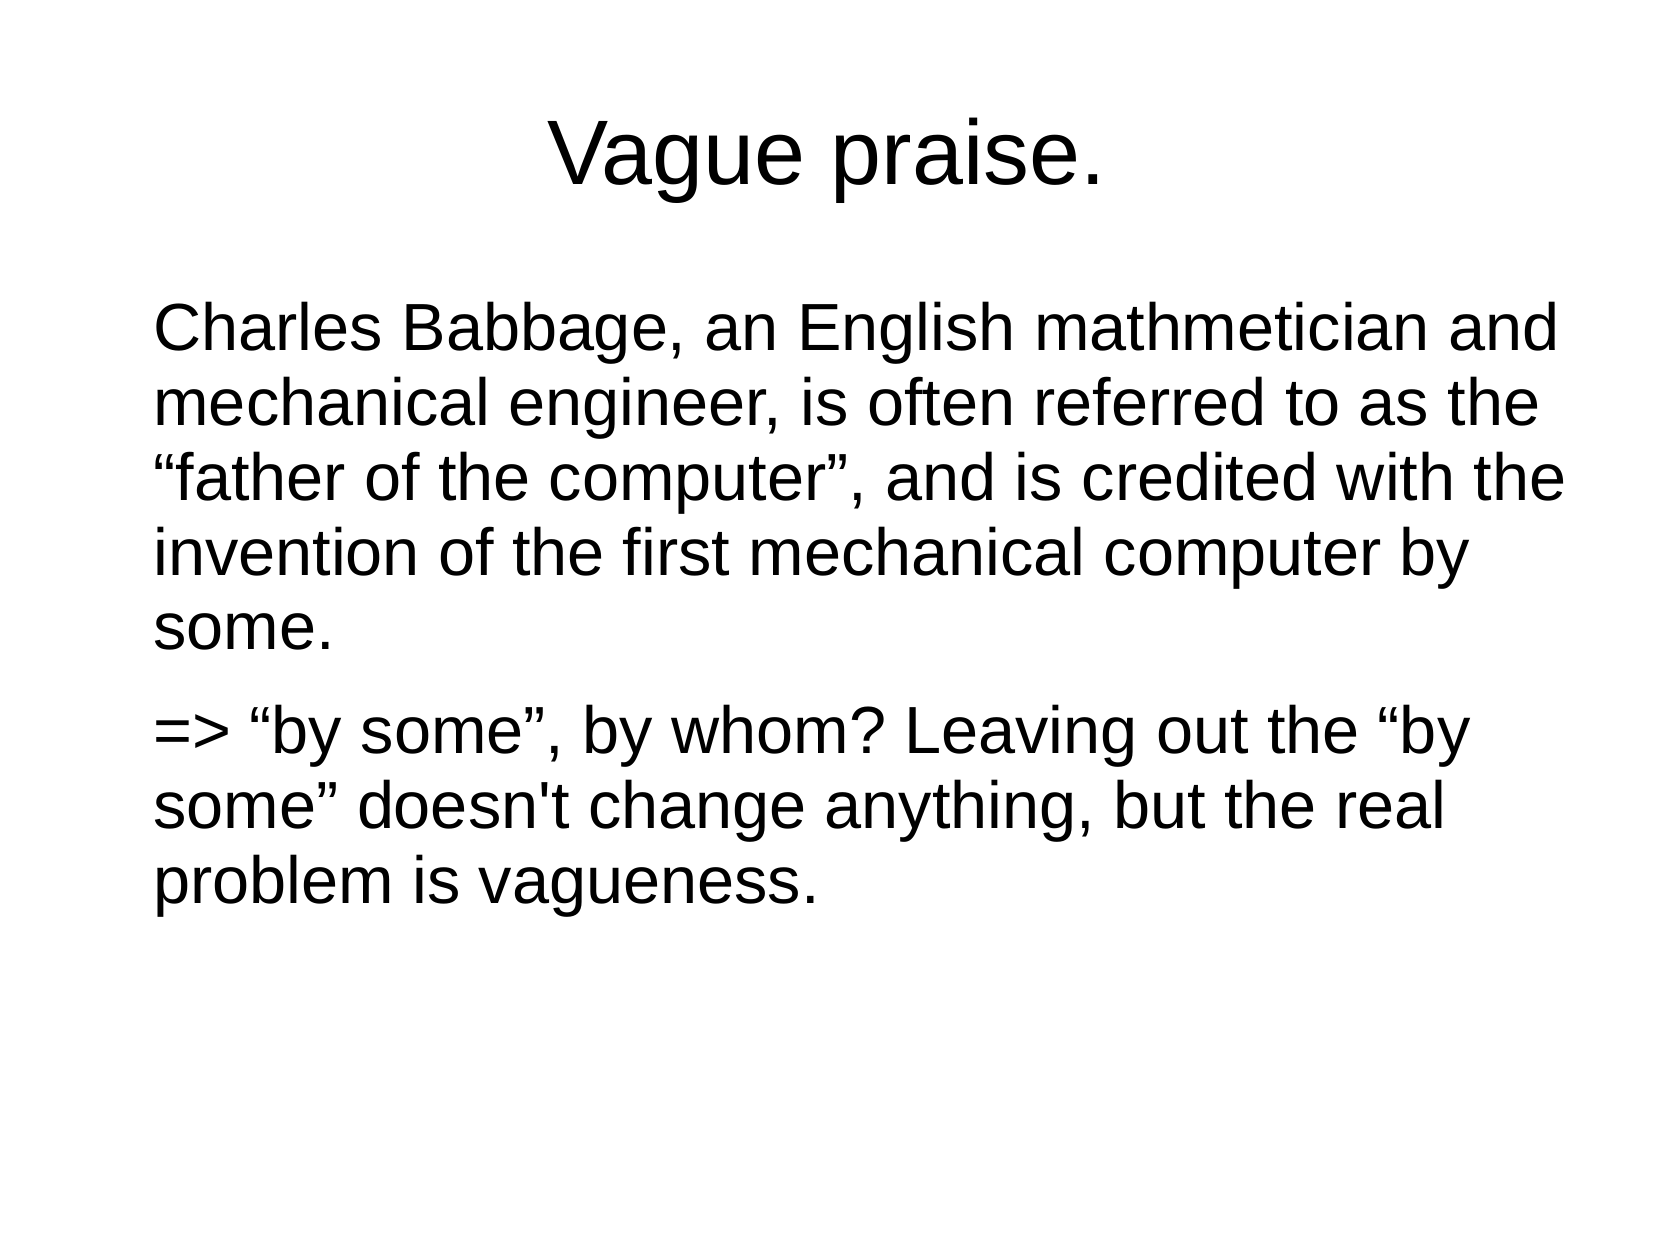

# Vague praise.
Charles Babbage, an English mathmetician and mechanical engineer, is often referred to as the “father of the computer”, and is credited with the invention of the first mechanical computer by some.
=> “by some”, by whom? Leaving out the “by some” doesn't change anything, but the real problem is vagueness.